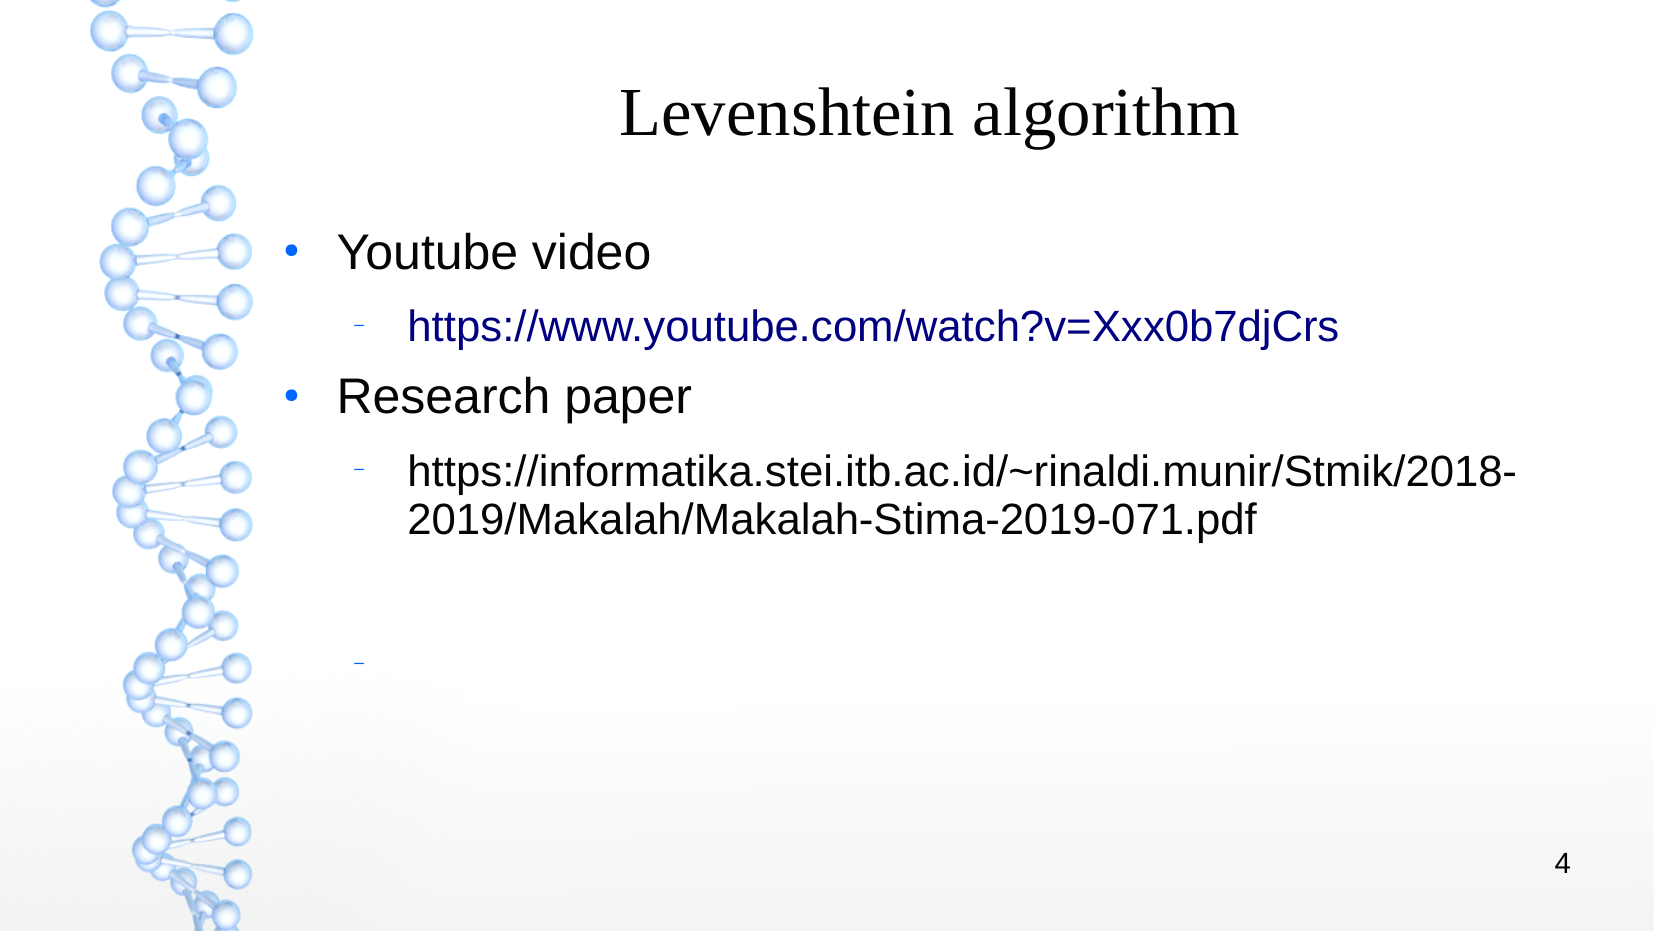

# Levenshtein algorithm
Youtube video
https://www.youtube.com/watch?v=Xxx0b7djCrs
Research paper
https://informatika.stei.itb.ac.id/~rinaldi.munir/Stmik/2018-2019/Makalah/Makalah-Stima-2019-071.pdf
4